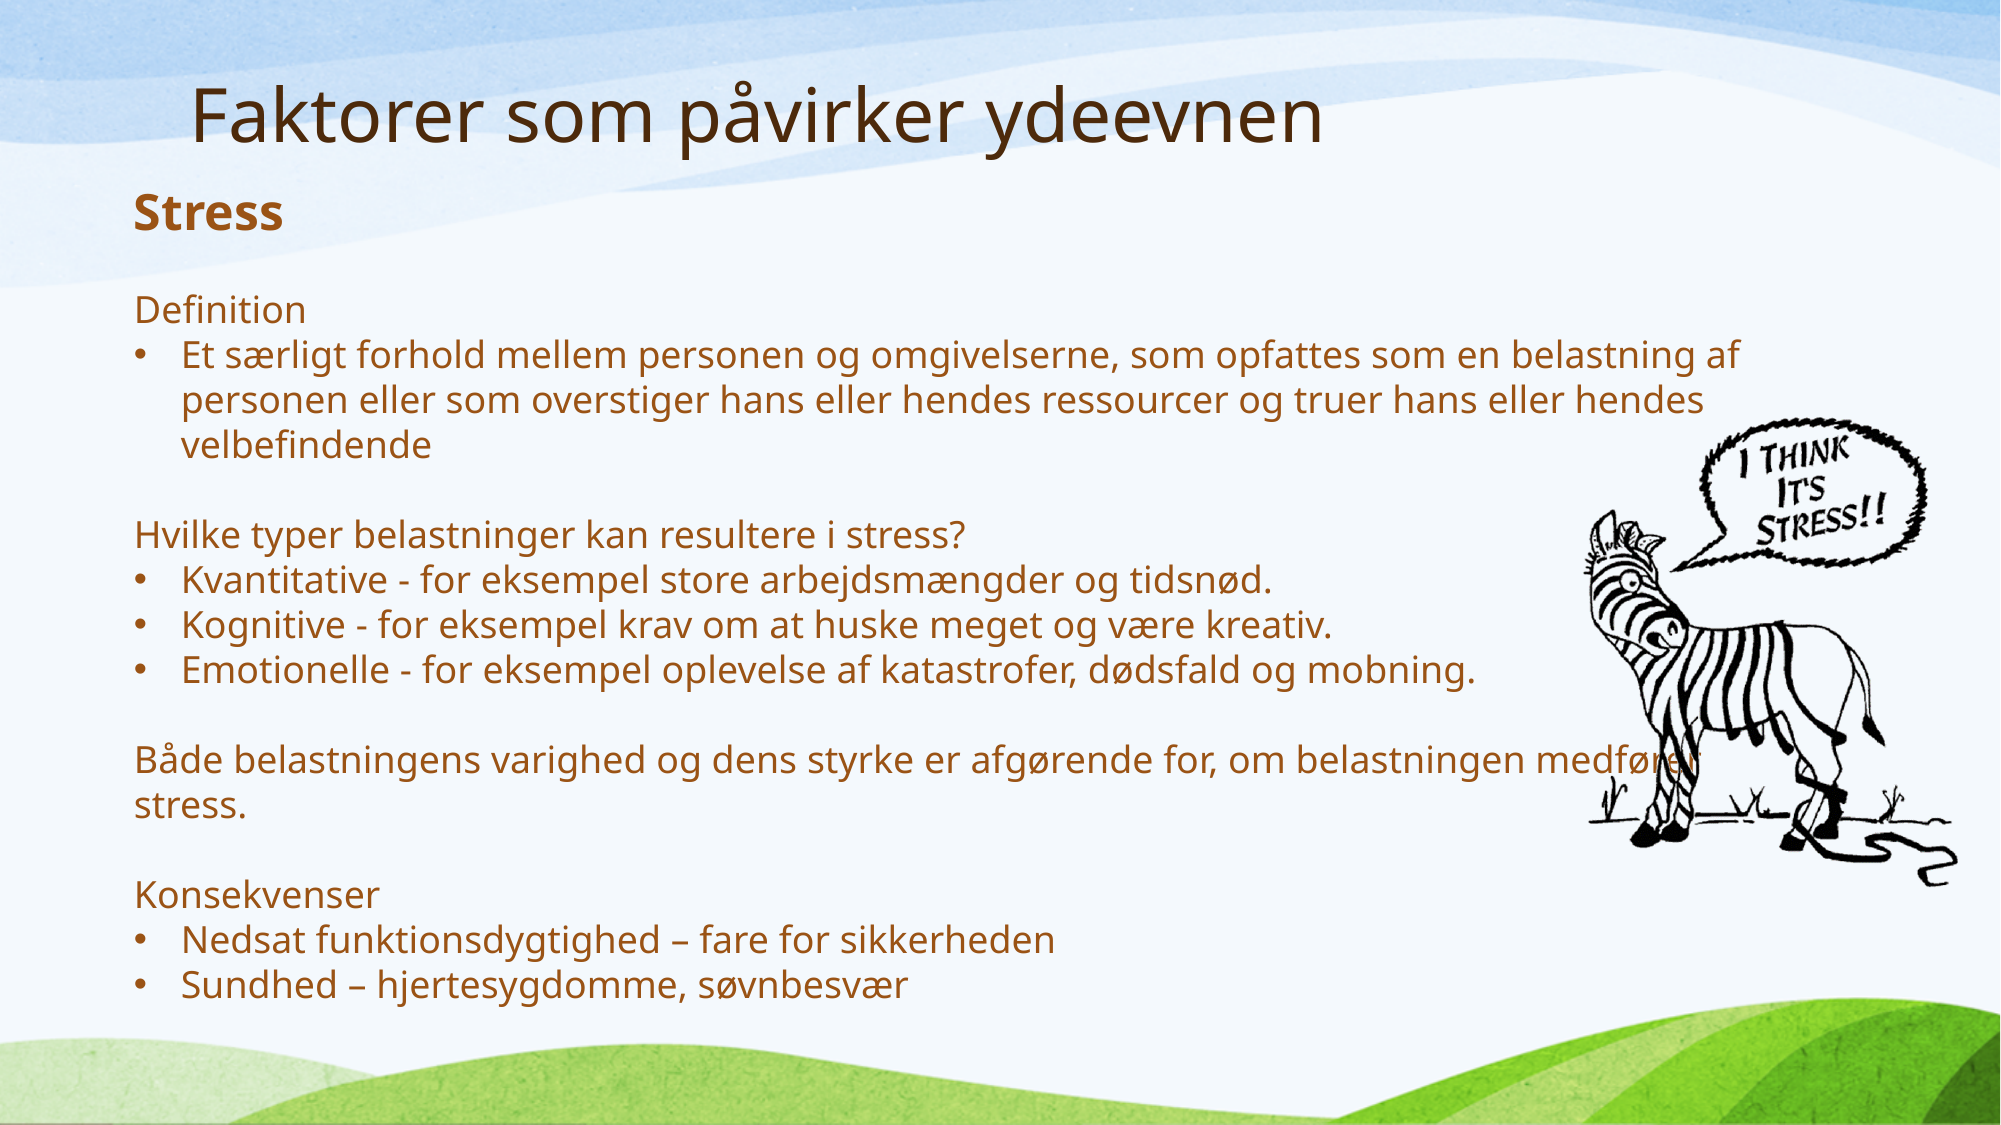

# Faktorer som påvirker ydeevnen
Stress
Definition
Et særligt forhold mellem personen og omgivelserne, som opfattes som en belastning af personen eller som overstiger hans eller hendes ressourcer og truer hans eller hendes velbefindende
Hvilke typer belastninger kan resultere i stress?
Kvantitative - for eksempel store arbejdsmængder og tidsnød.
Kognitive - for eksempel krav om at huske meget og være kreativ.
Emotionelle - for eksempel oplevelse af katastrofer, dødsfald og mobning.
Både belastningens varighed og dens styrke er afgørende for, om belastningen medfører stress.
Konsekvenser
Nedsat funktionsdygtighed – fare for sikkerheden
Sundhed – hjertesygdomme, søvnbesvær